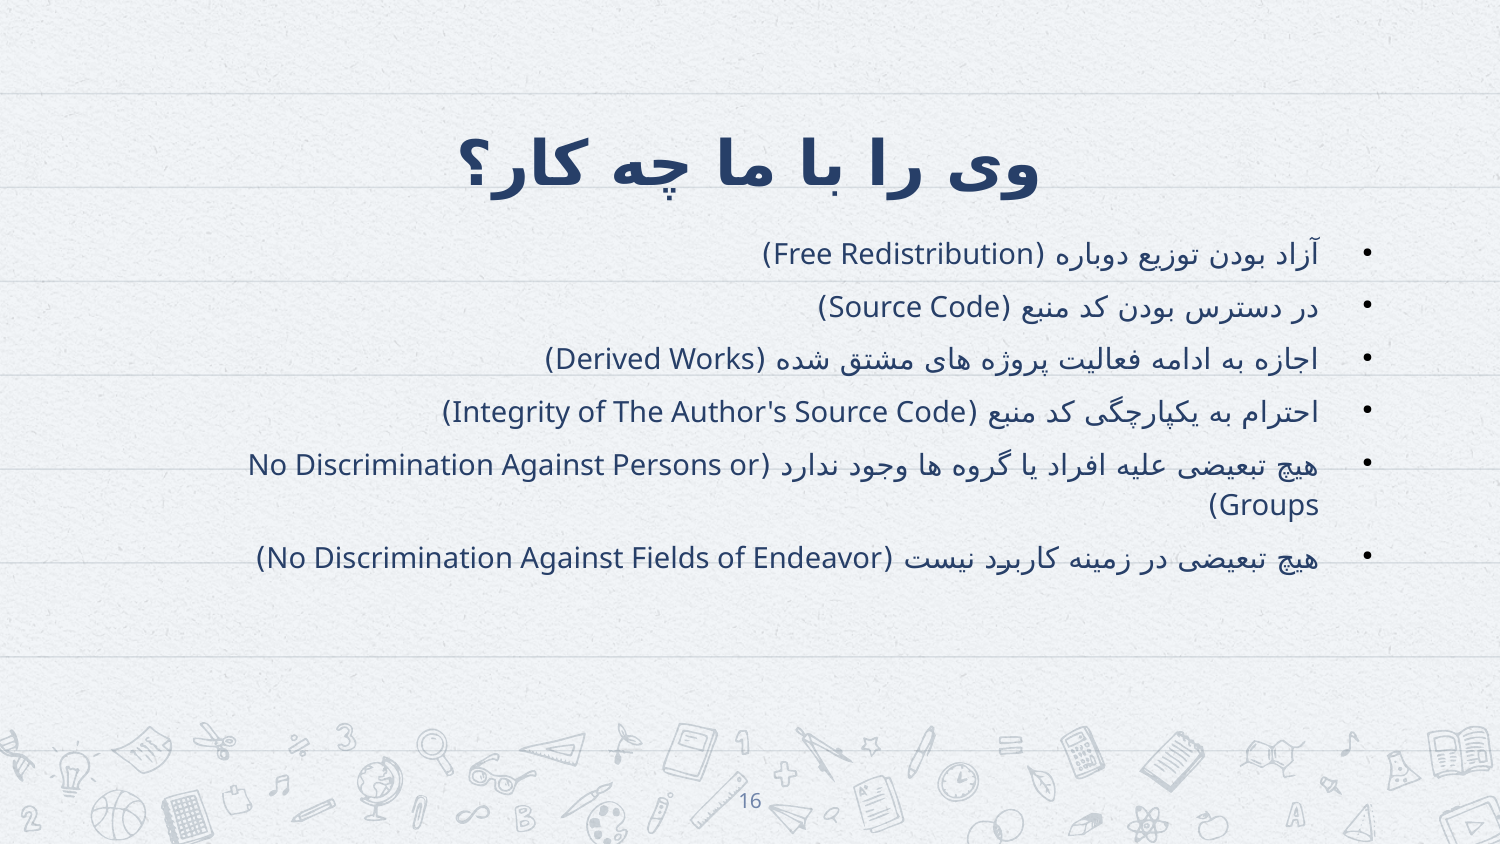

# وی را با ما چه کار؟
آزاد بودن توزیع دوباره (Free Redistribution)
در دسترس بودن کد منبع (Source Code)
اجازه به ادامه فعالیت پروژه های مشتق شده (Derived Works)
احترام به یکپارچگی کد منبع (Integrity of The Author's Source Code)
هیچ تبعیضی علیه افراد یا گروه ها وجود ندارد (No Discrimination Against Persons or Groups)
هیچ تبعیضی در زمینه کاربرد نیست (No Discrimination Against Fields of Endeavor)